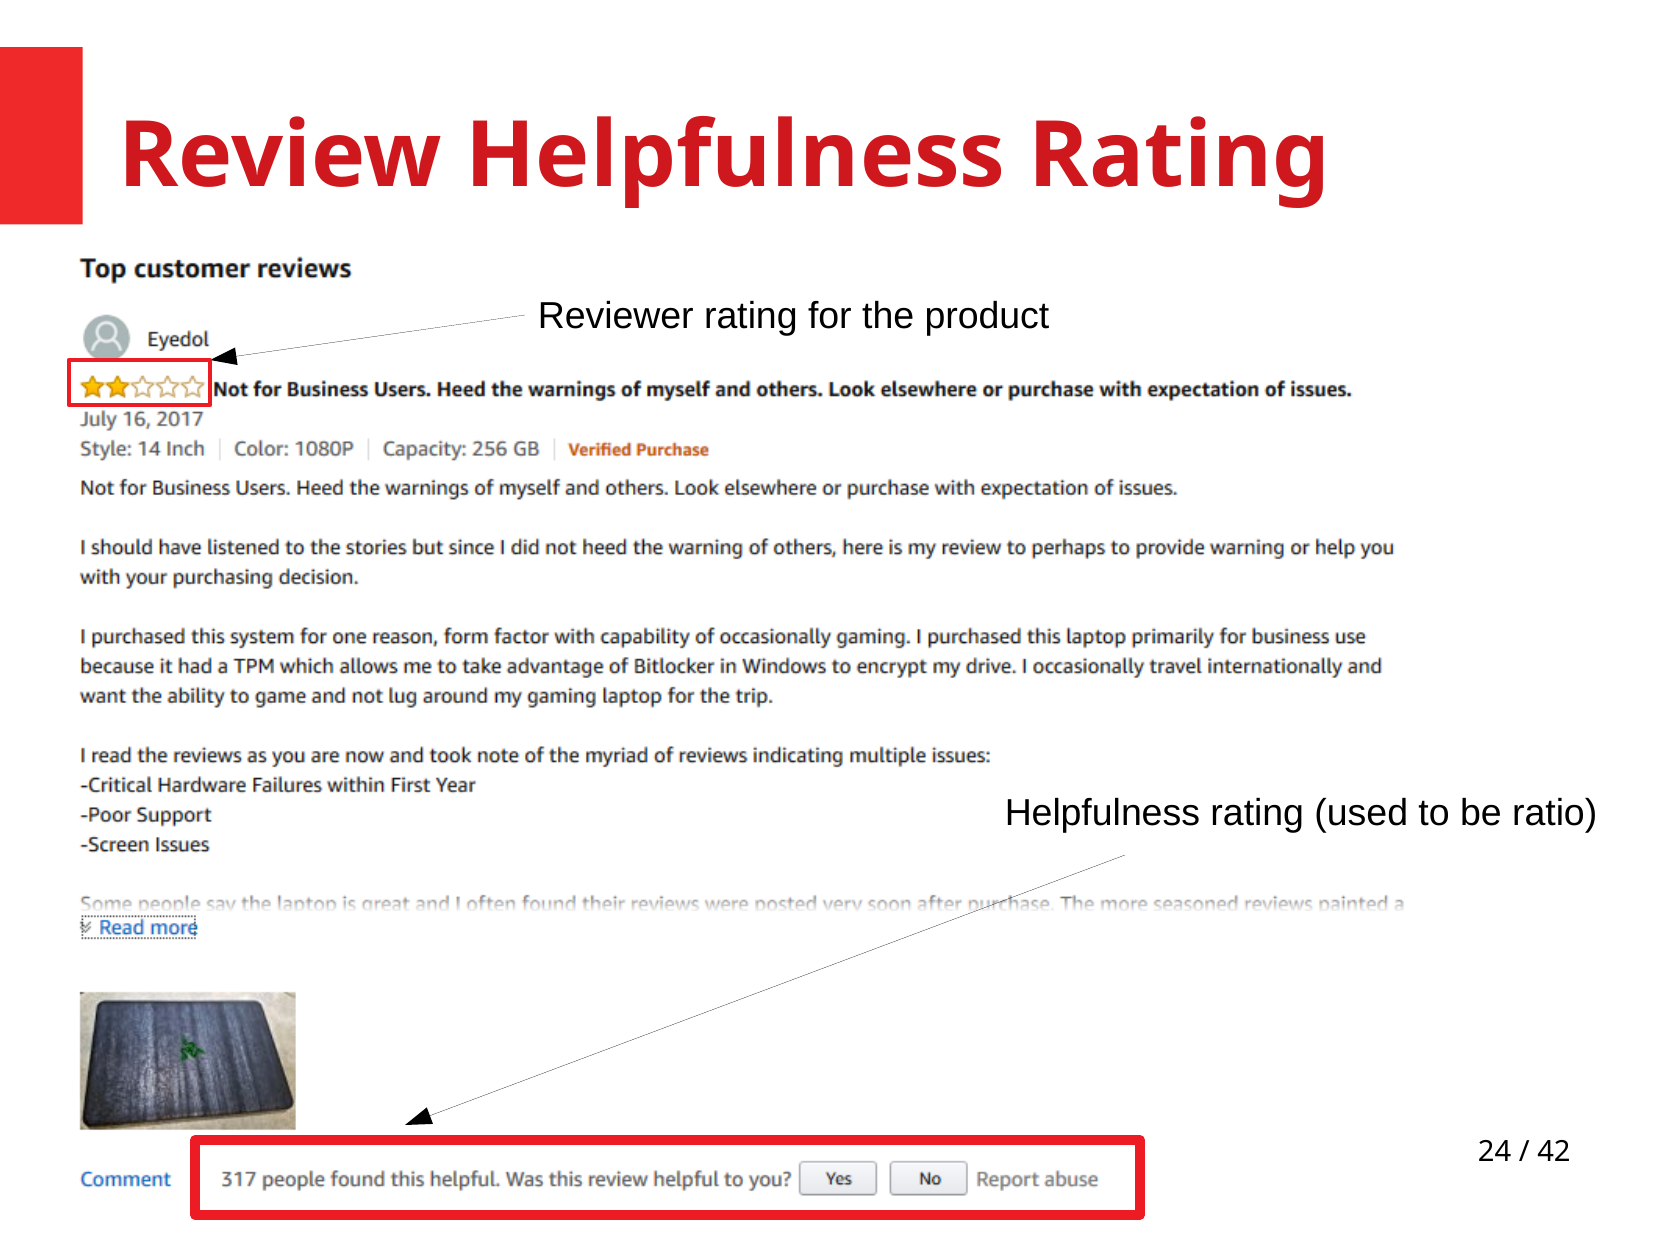

# Review Helpfulness Rating
Reviewer rating for the product
Helpfulness rating (used to be ratio)
24